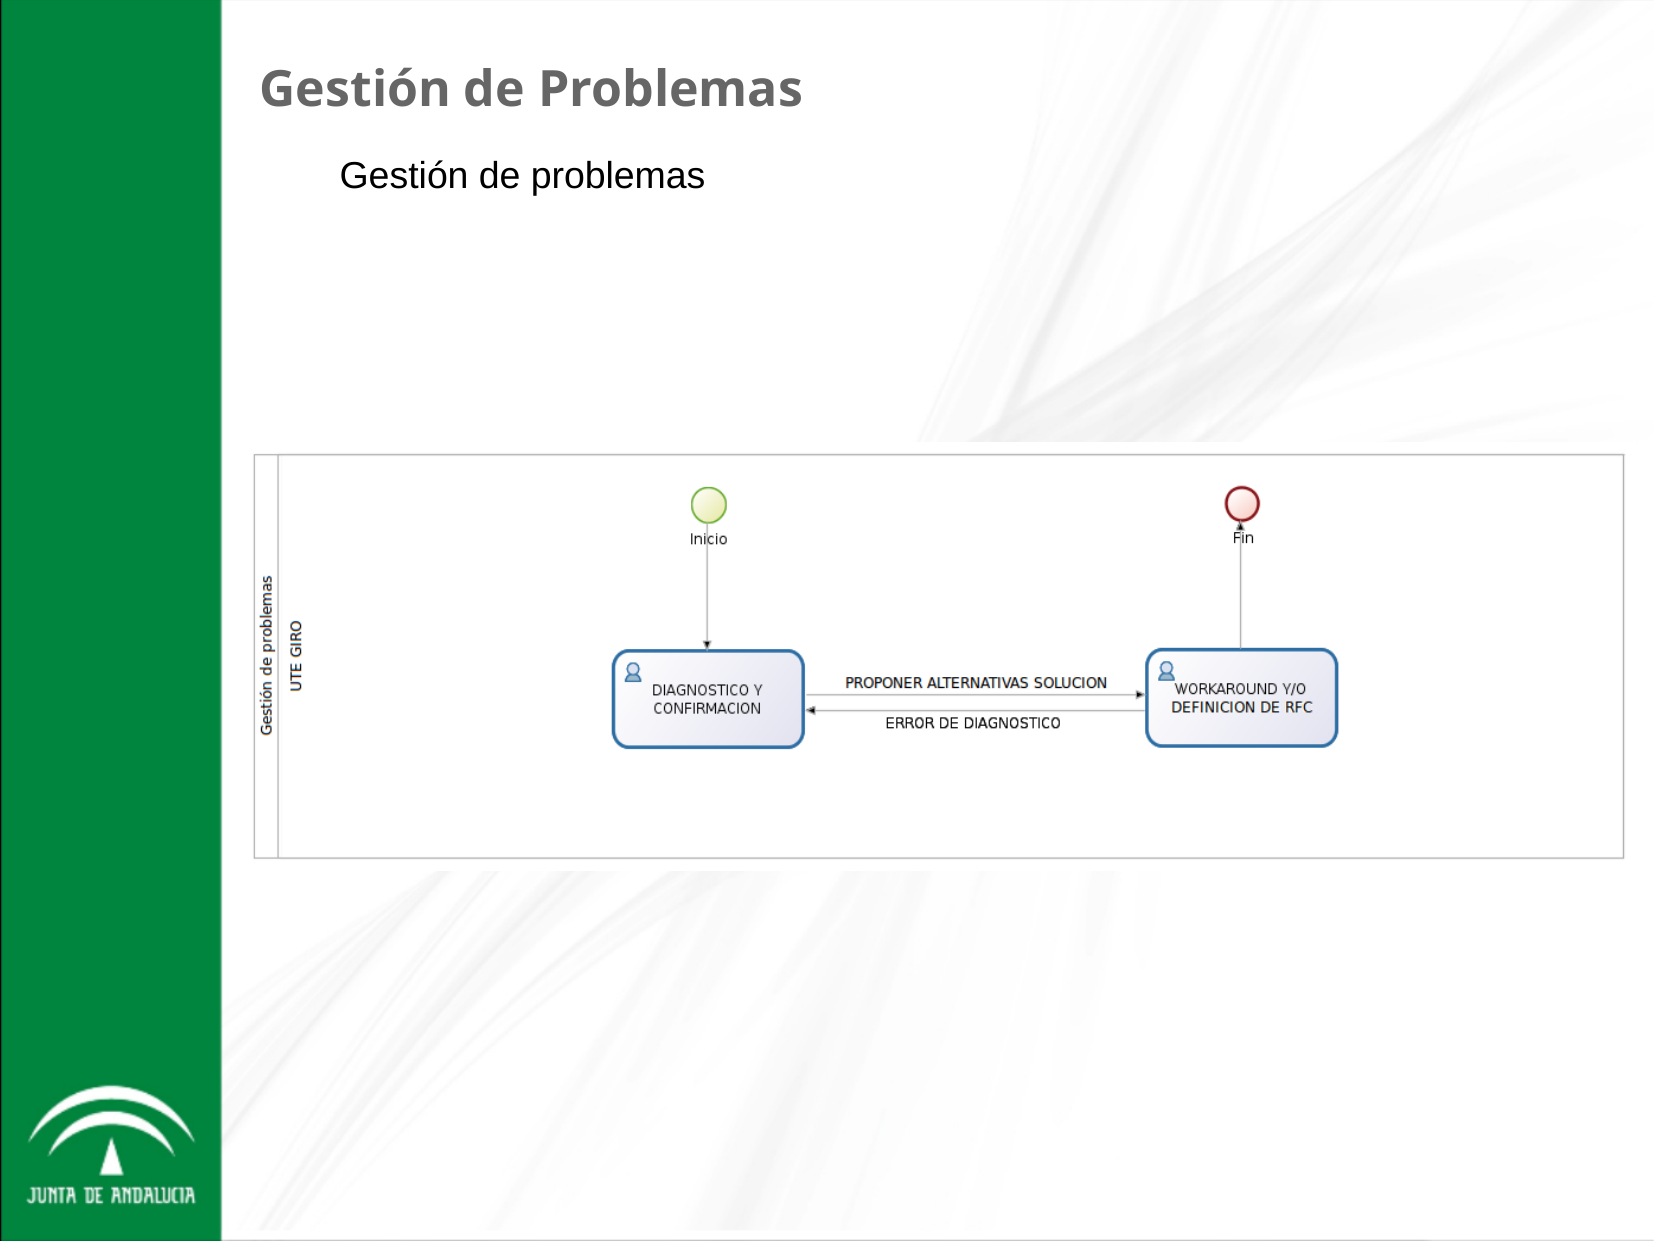

# Gestión de Problemas
Gestión de problemas